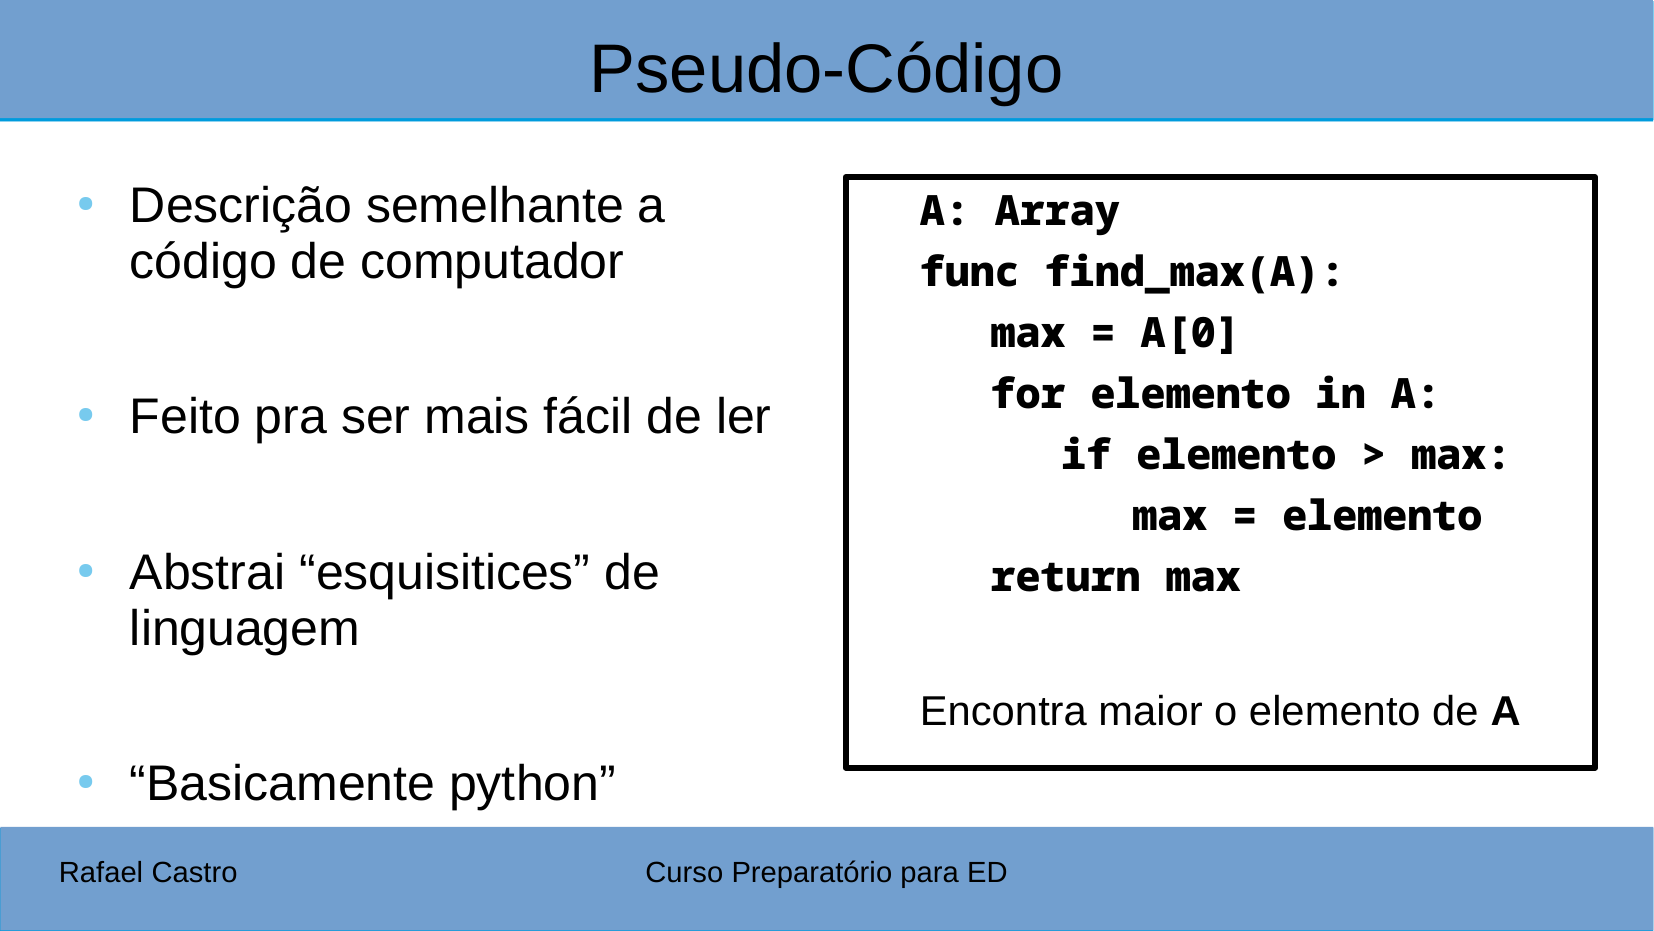

# Pseudo-Código
Descrição semelhante a código de computador
Feito pra ser mais fácil de ler
Abstrai “esquisitices” de linguagem
“Basicamente python”
A: Array
func find_max(A):
max = A[0]
for elemento in A:
if elemento > max:
max = elemento
return max
Encontra maior o elemento de A
Curso Preparatório para ED